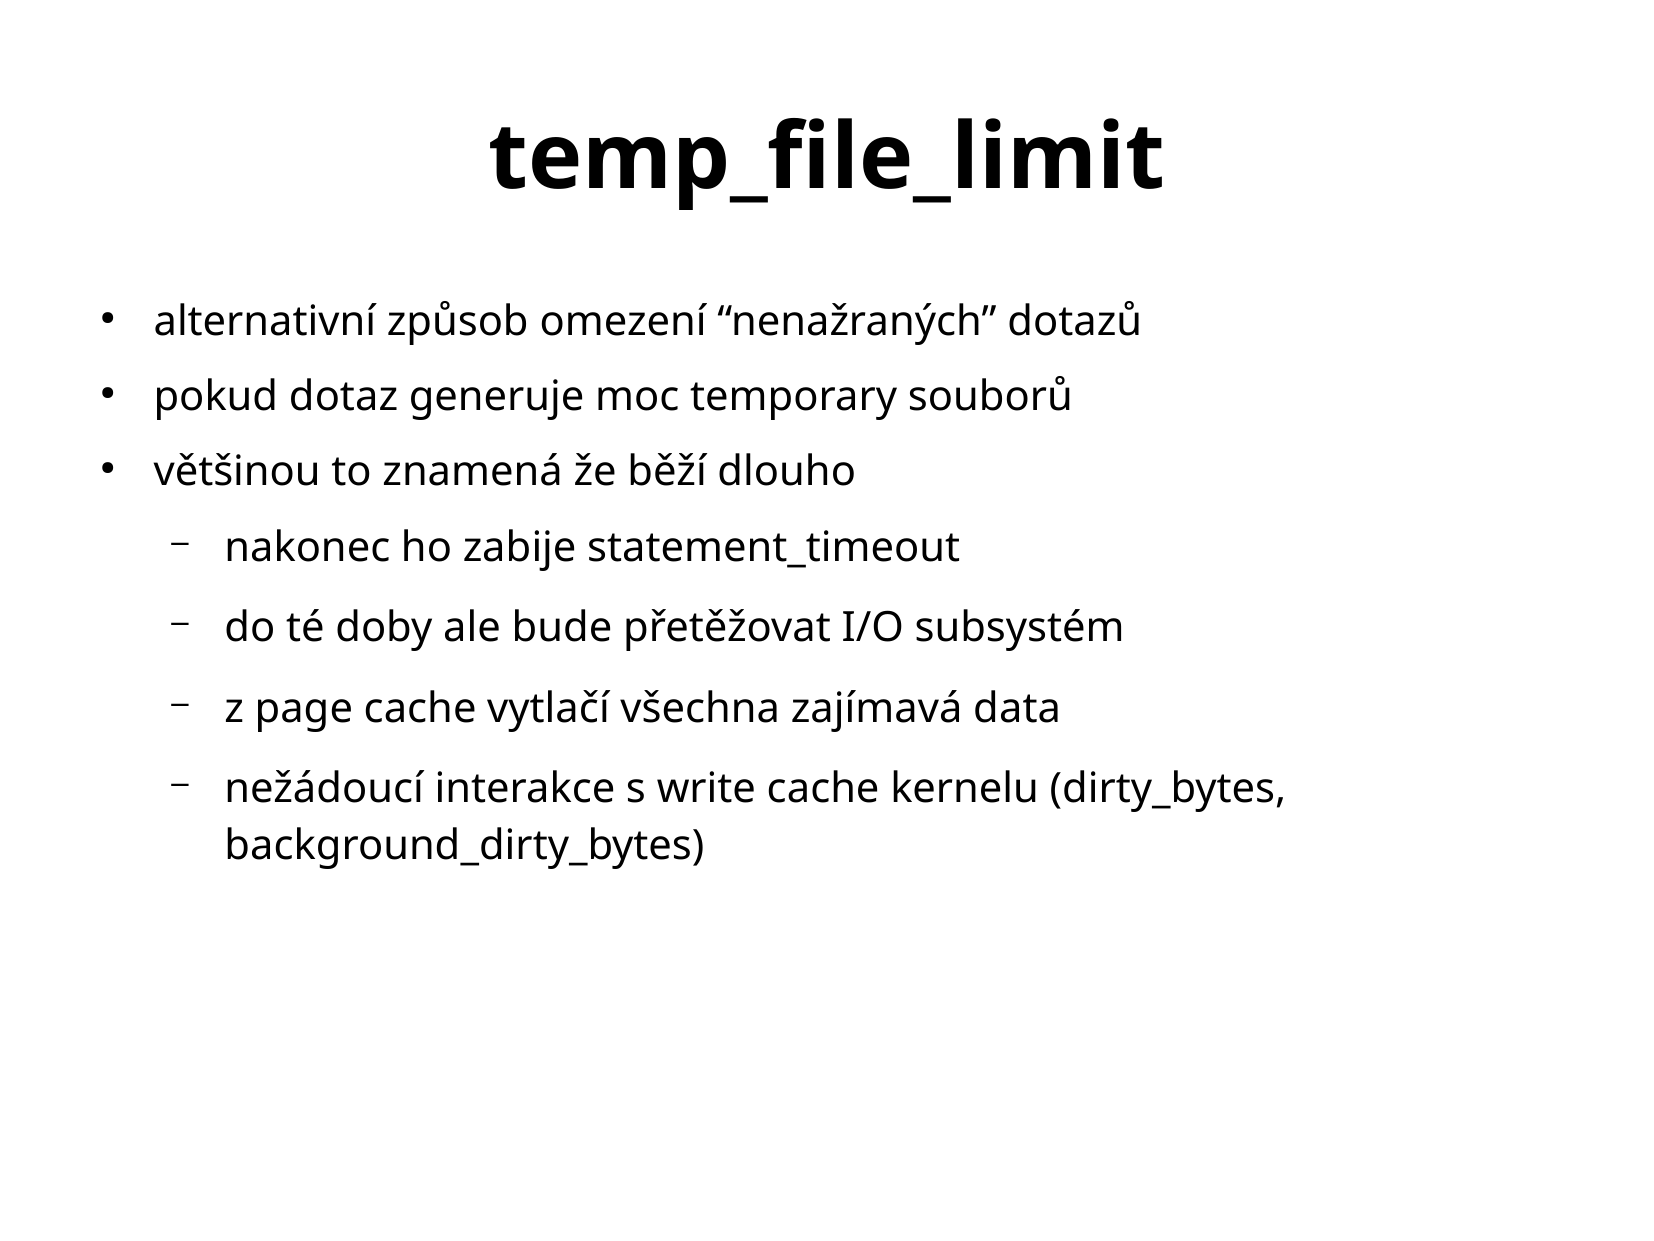

# temp_file_limit
alternativní způsob omezení “nenažraných” dotazů
pokud dotaz generuje moc temporary souborů
většinou to znamená že běží dlouho
nakonec ho zabije statement_timeout
do té doby ale bude přetěžovat I/O subsystém
z page cache vytlačí všechna zajímavá data
nežádoucí interakce s write cache kernelu (dirty_bytes, background_dirty_bytes)